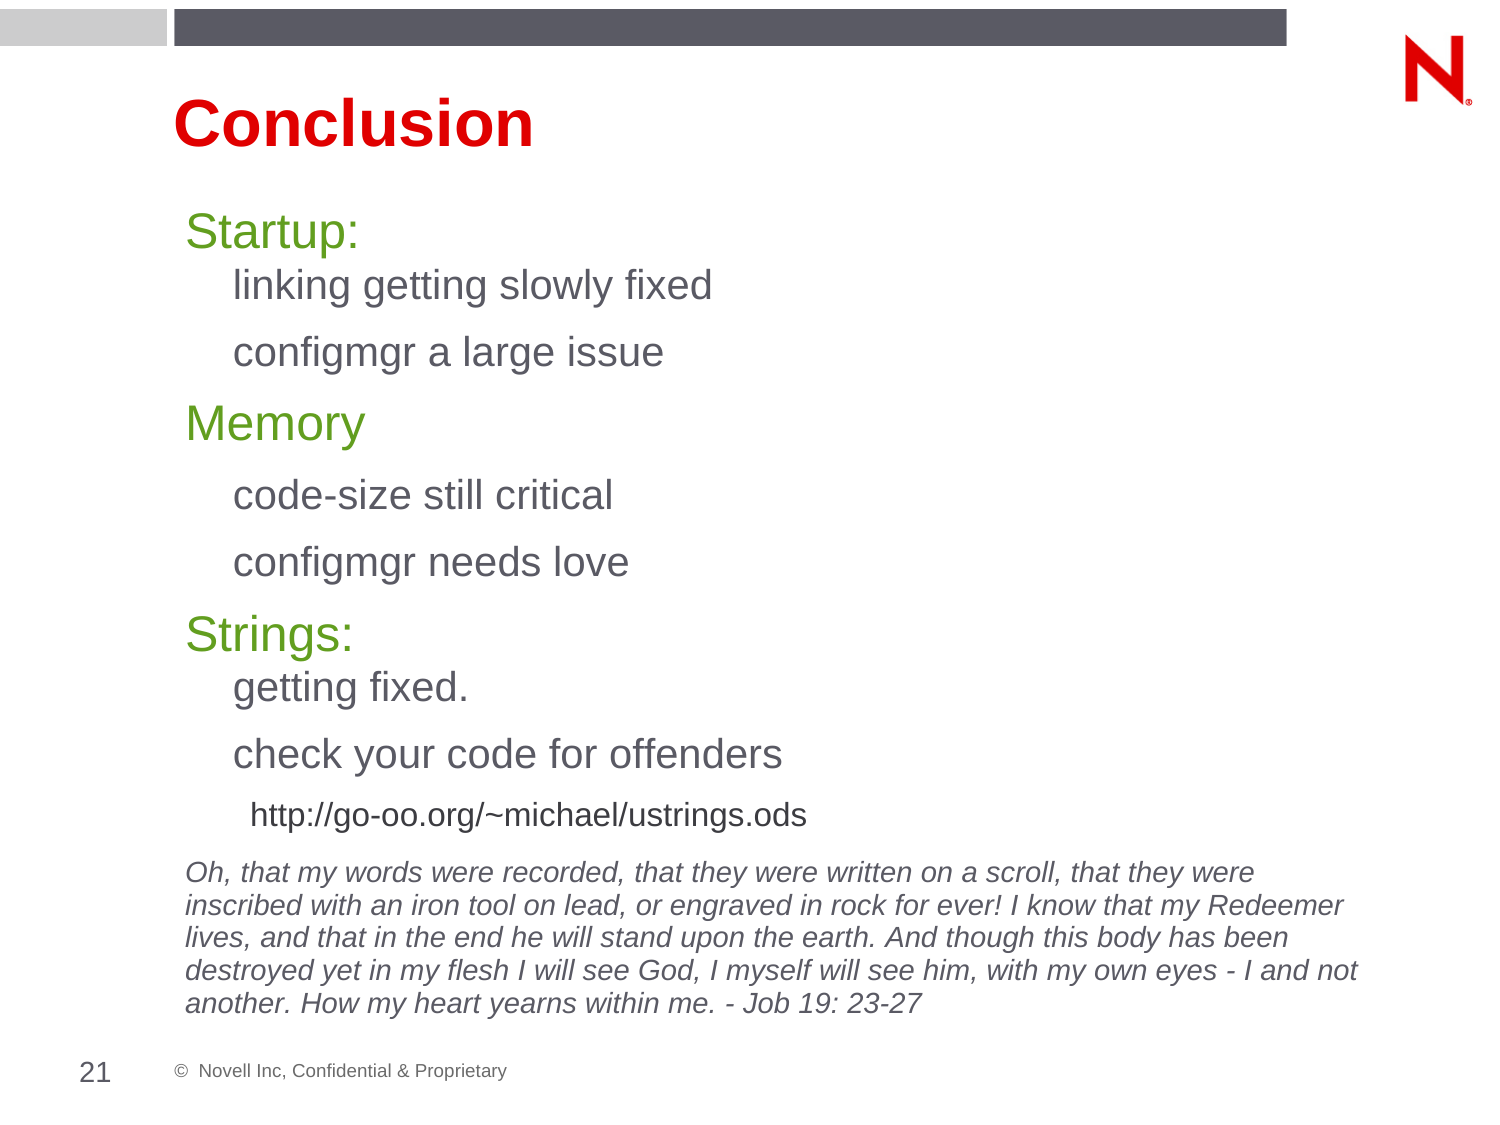

# Conclusion
Startup:
linking getting slowly fixed
configmgr a large issue
Memory
code-size still critical
configmgr needs love
Strings:
getting fixed.
check your code for offenders
http://go-oo.org/~michael/ustrings.ods
Oh, that my words were recorded, that they were written on a scroll, that they were inscribed with an iron tool on lead, or engraved in rock for ever! I know that my Redeemer lives, and that in the end he will stand upon the earth. And though this body has been destroyed yet in my flesh I will see God, I myself will see him, with my own eyes - I and not another. How my heart yearns within me. - Job 19: 23-27